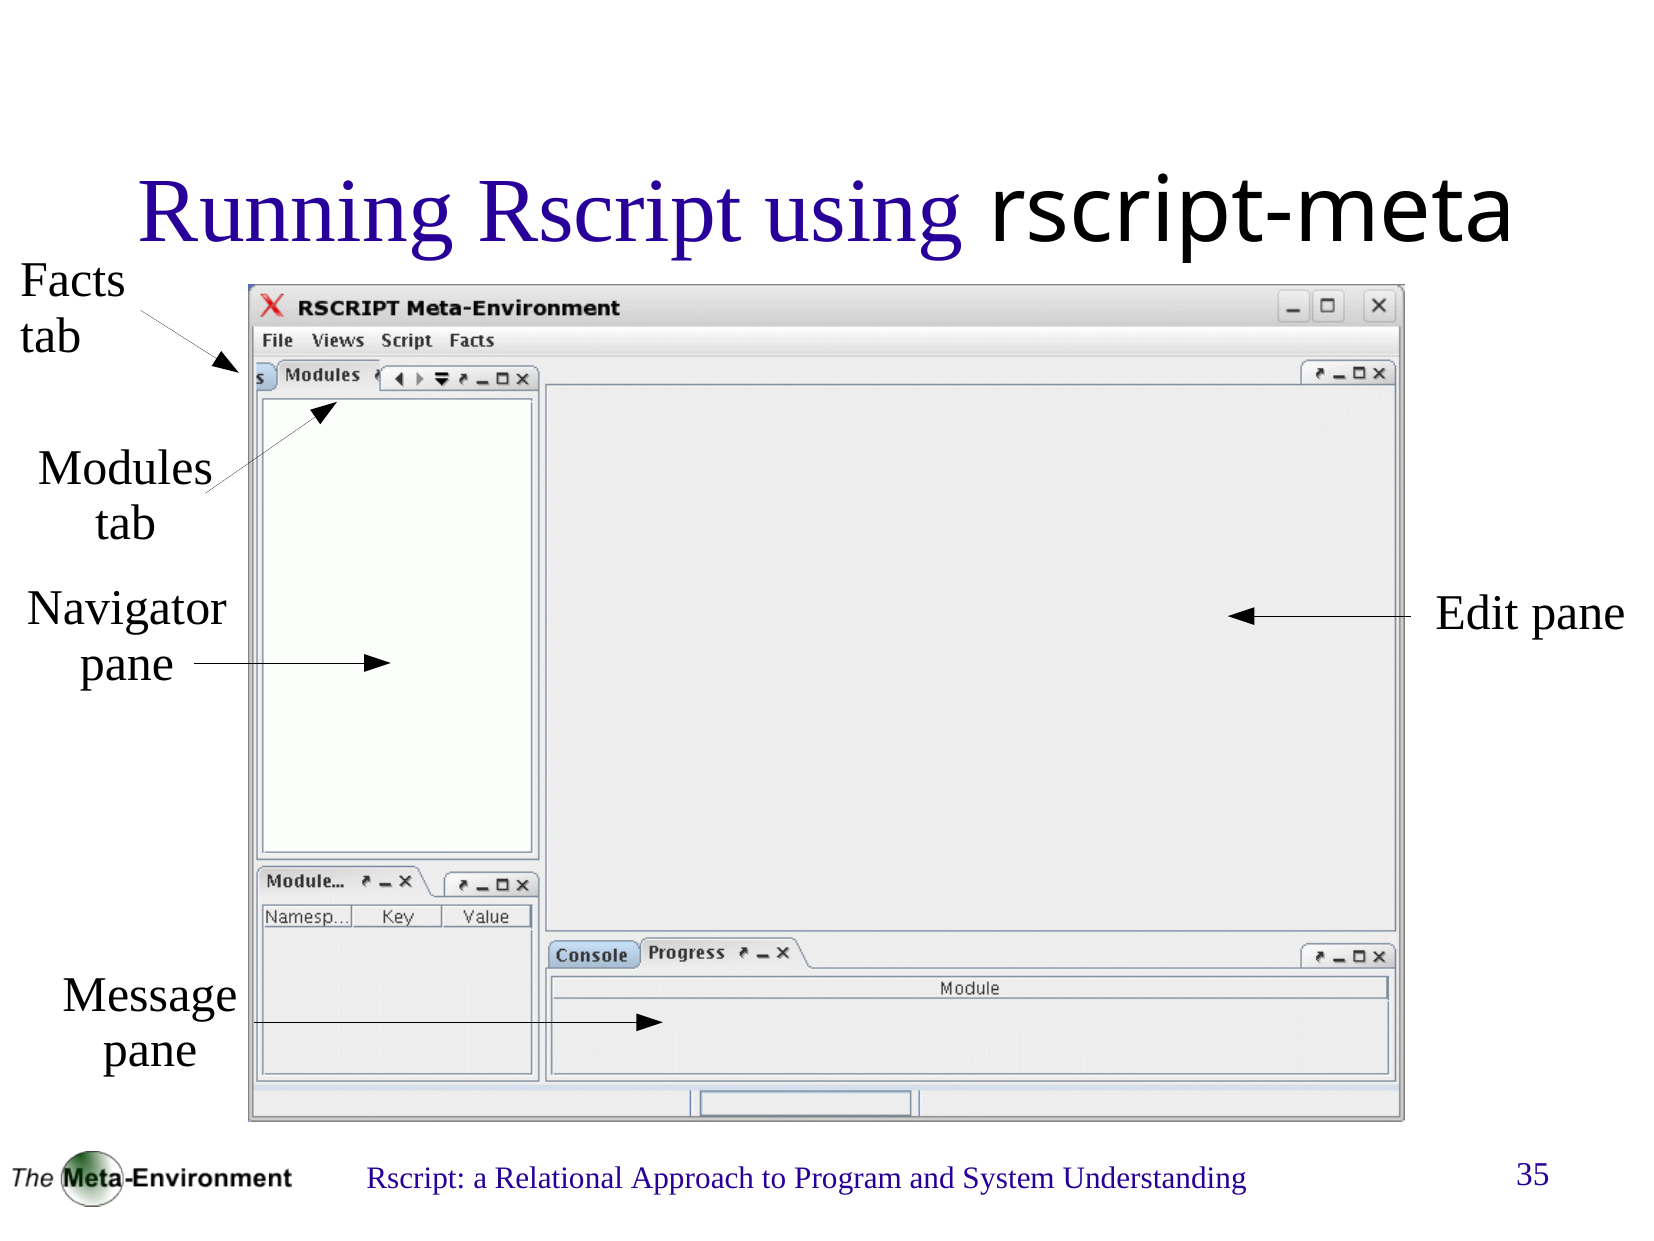

# Running Rscript using rscript-meta
Facts
tab
Modules
tab
Navigator
pane
Edit pane
Message
pane